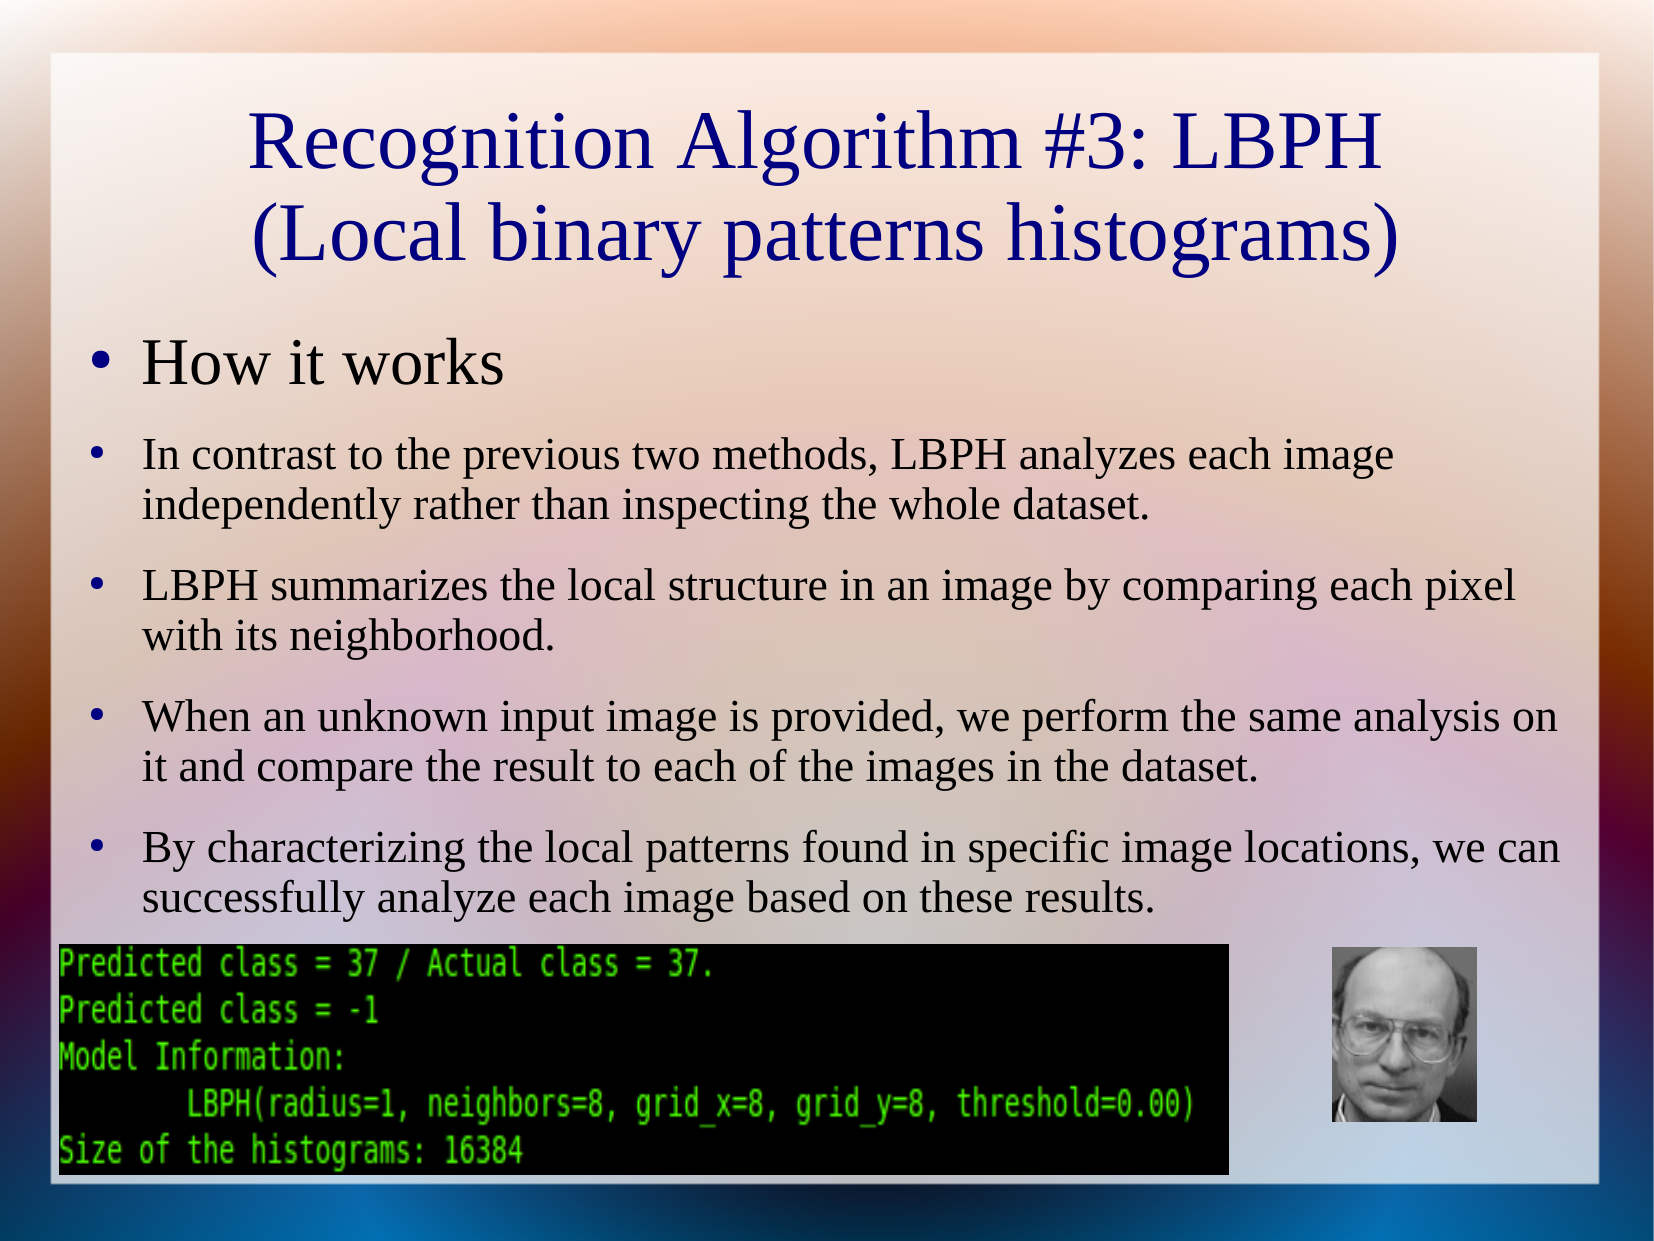

# Recognition Algorithm #3: LBPH (Local binary patterns histograms)
How it works
In contrast to the previous two methods, LBPH analyzes each image independently rather than inspecting the whole dataset.
LBPH summarizes the local structure in an image by comparing each pixel with its neighborhood.
When an unknown input image is provided, we perform the same analysis on it and compare the result to each of the images in the dataset.
By characterizing the local patterns found in specific image locations, we can successfully analyze each image based on these results.